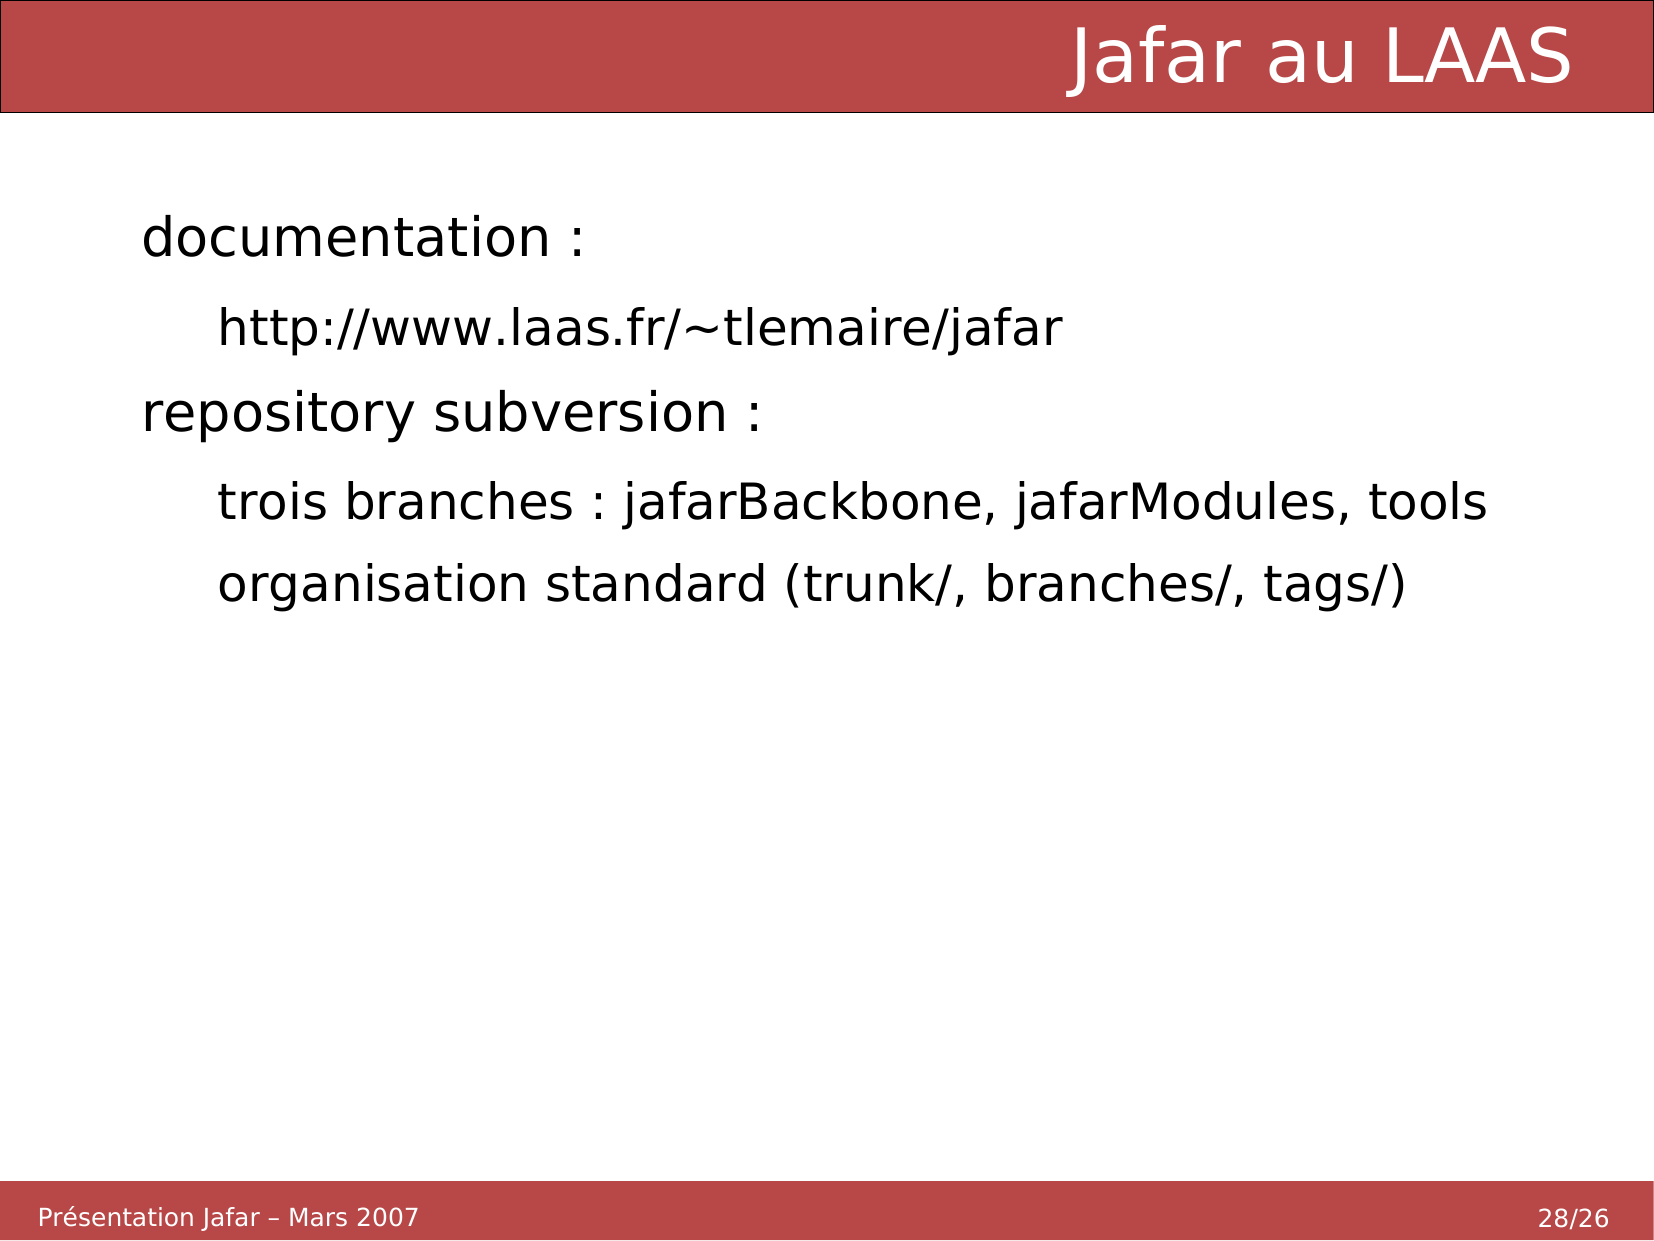

# Jafar au LAAS
documentation :
http://www.laas.fr/~tlemaire/jafar
repository subversion :
trois branches : jafarBackbone, jafarModules, tools
organisation standard (trunk/, branches/, tags/)